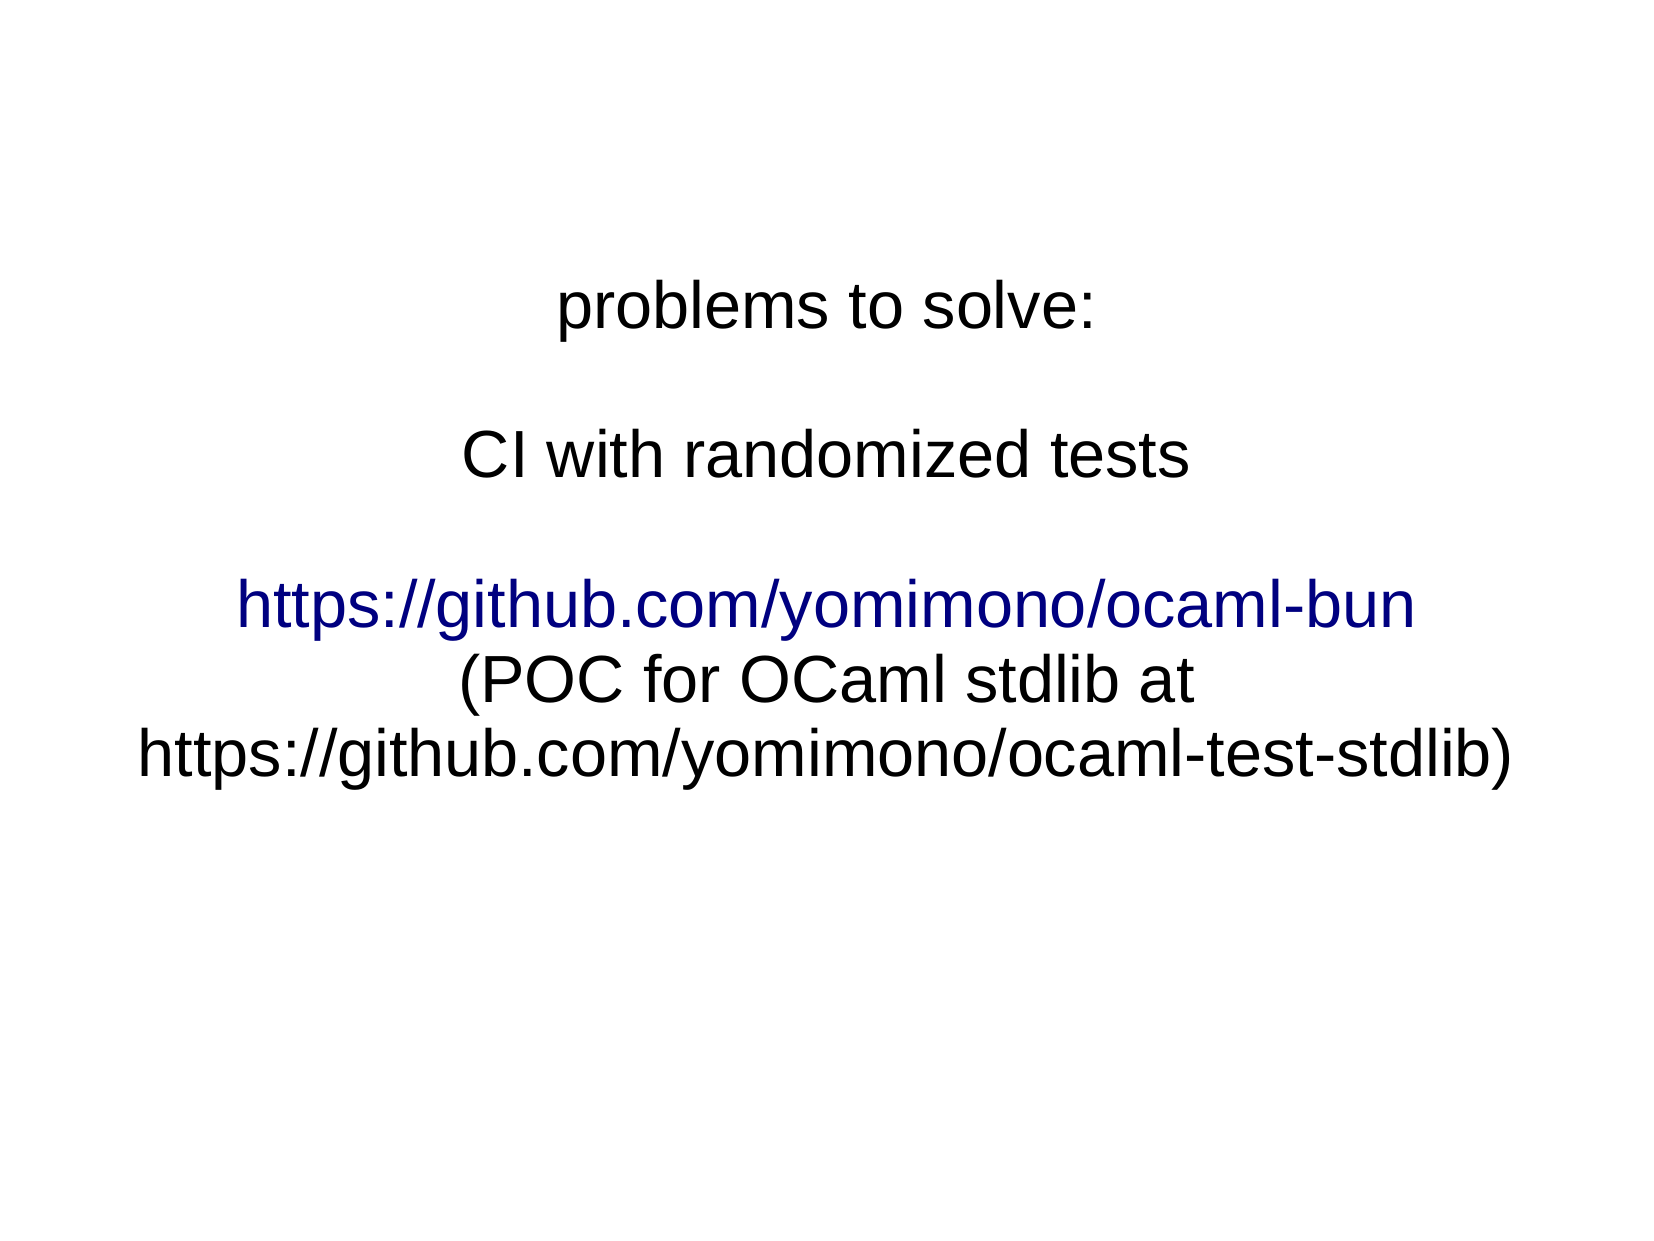

# problems to solve:
CI with randomized tests
https://github.com/yomimono/ocaml-bun
(POC for OCaml stdlib at https://github.com/yomimono/ocaml-test-stdlib)